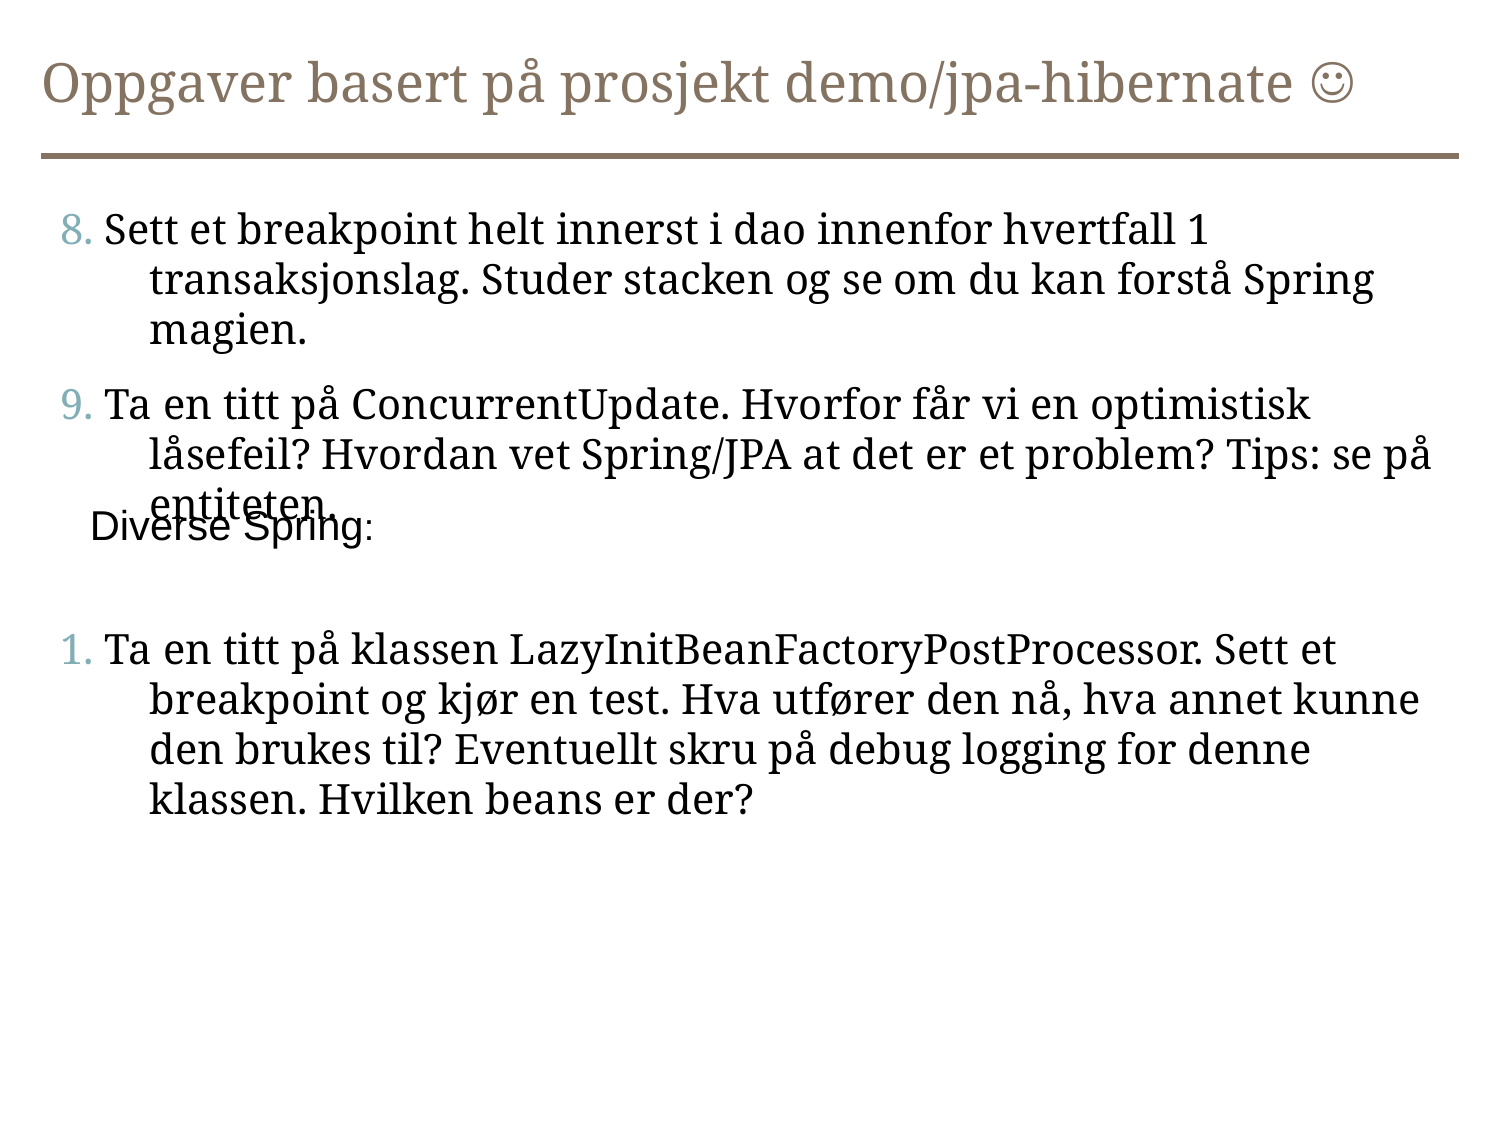

# Oppgaver basert på prosjekt demo/jpa-hibernate 
Sett et breakpoint helt innerst i dao innenfor hvertfall 1 transaksjonslag. Studer stacken og se om du kan forstå Spring magien.
Ta en titt på ConcurrentUpdate. Hvorfor får vi en optimistisk låsefeil? Hvordan vet Spring/JPA at det er et problem? Tips: se på entiteten.
Diverse Spring:
Ta en titt på klassen LazyInitBeanFactoryPostProcessor. Sett et breakpoint og kjør en test. Hva utfører den nå, hva annet kunne den brukes til? Eventuellt skru på debug logging for denne klassen. Hvilken beans er der?